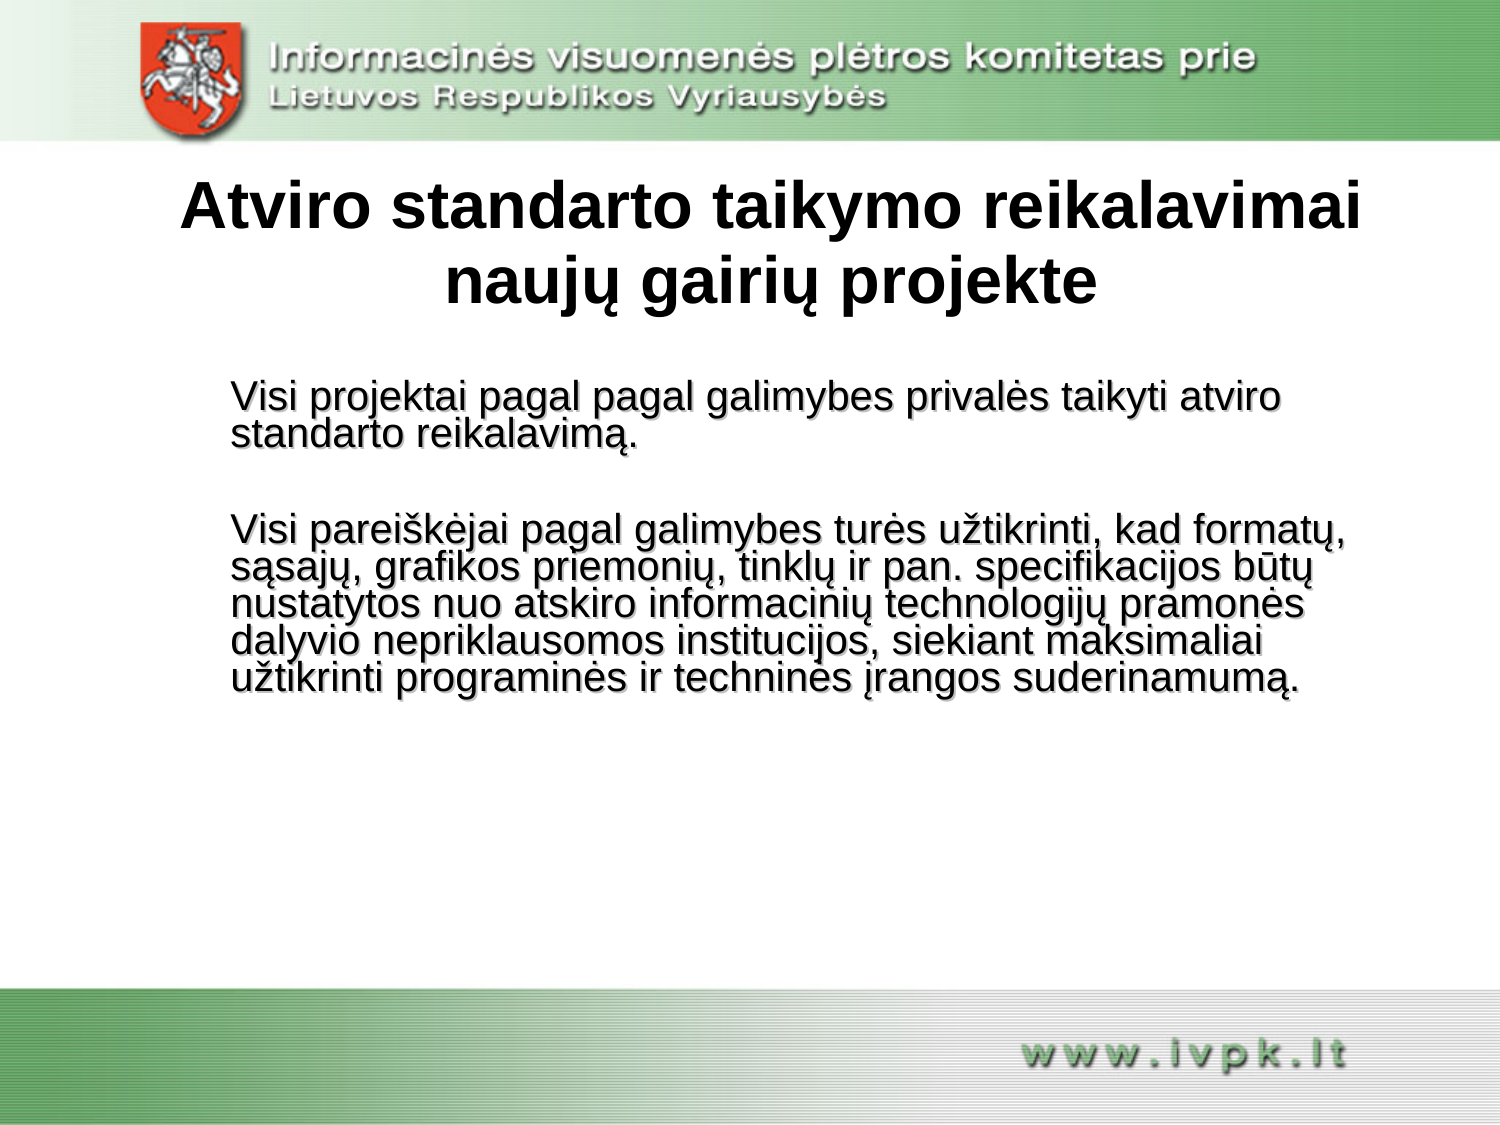

# Atviro standarto taikymo reikalavimai naujų gairių projekte
	Visi projektai pagal pagal galimybes privalės taikyti atviro standarto reikalavimą.
	Visi pareiškėjai pagal galimybes turės užtikrinti, kad formatų, sąsajų, grafikos priemonių, tinklų ir pan. specifikacijos būtų nustatytos nuo atskiro informacinių technologijų pramonės dalyvio nepriklausomos institucijos, siekiant maksimaliai užtikrinti programinės ir techninės įrangos suderinamumą.